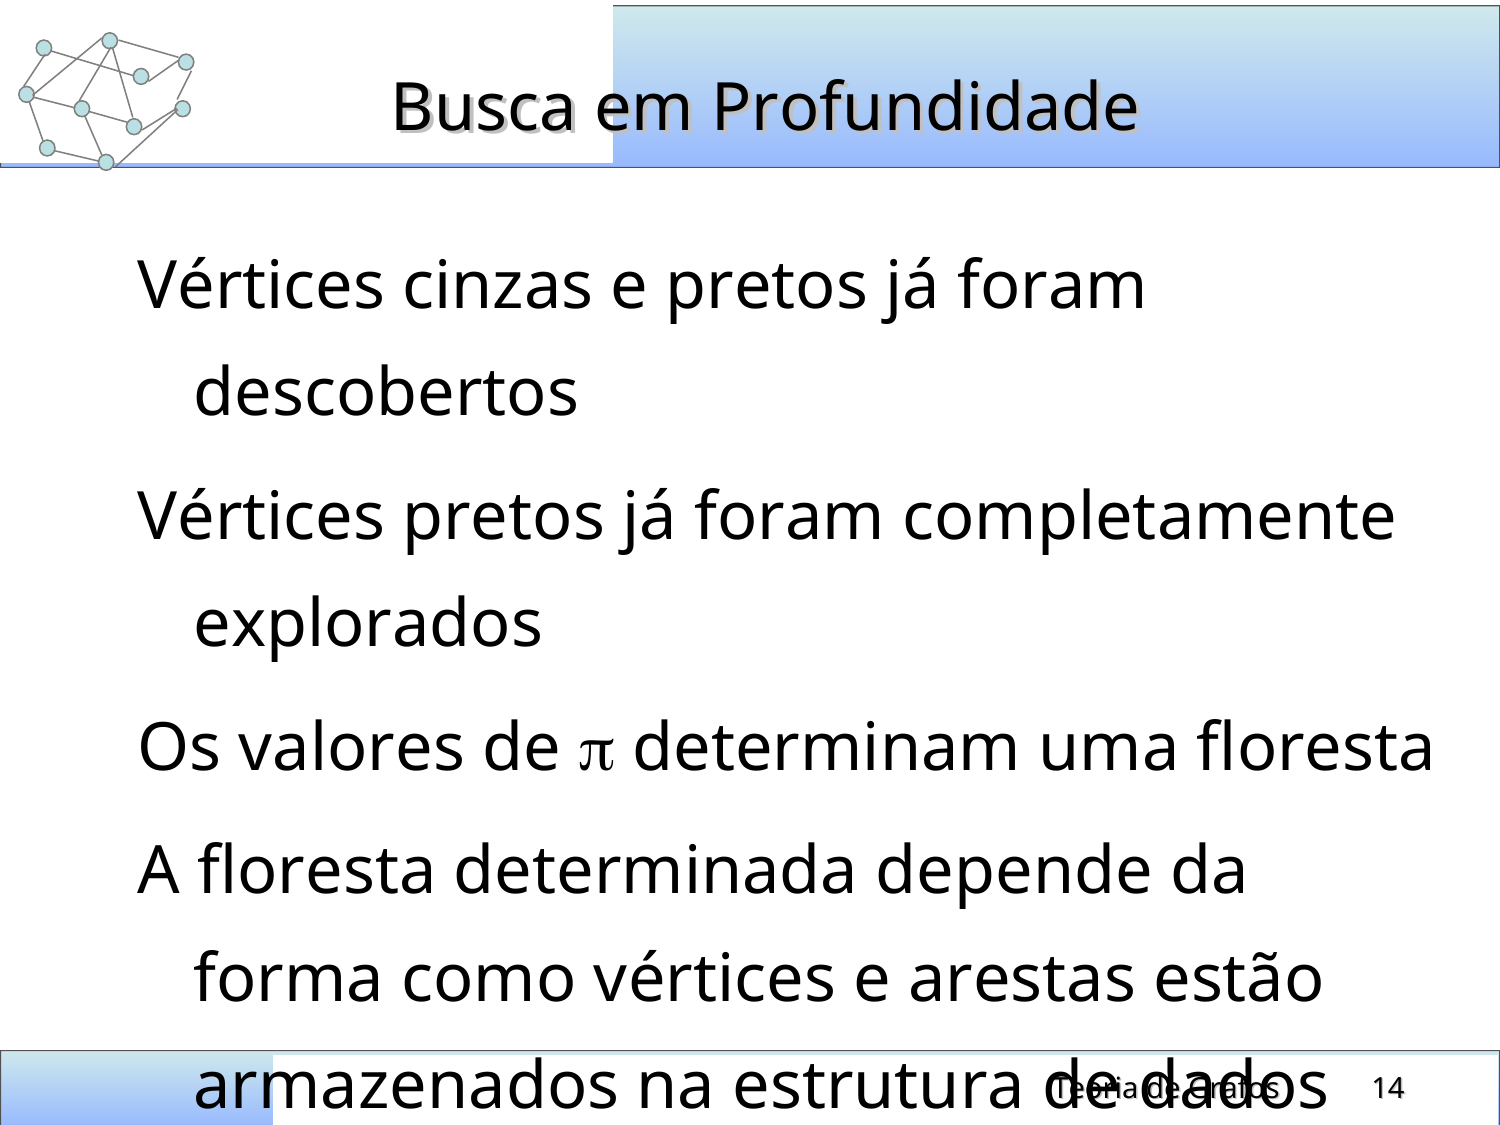

# Busca em Profundidade
Vértices cinzas e pretos já foram descobertos
Vértices pretos já foram completamente explorados
Os valores de  determinam uma floresta
A floresta determinada depende da forma como vértices e arestas estão armazenados na estrutura de dados
14